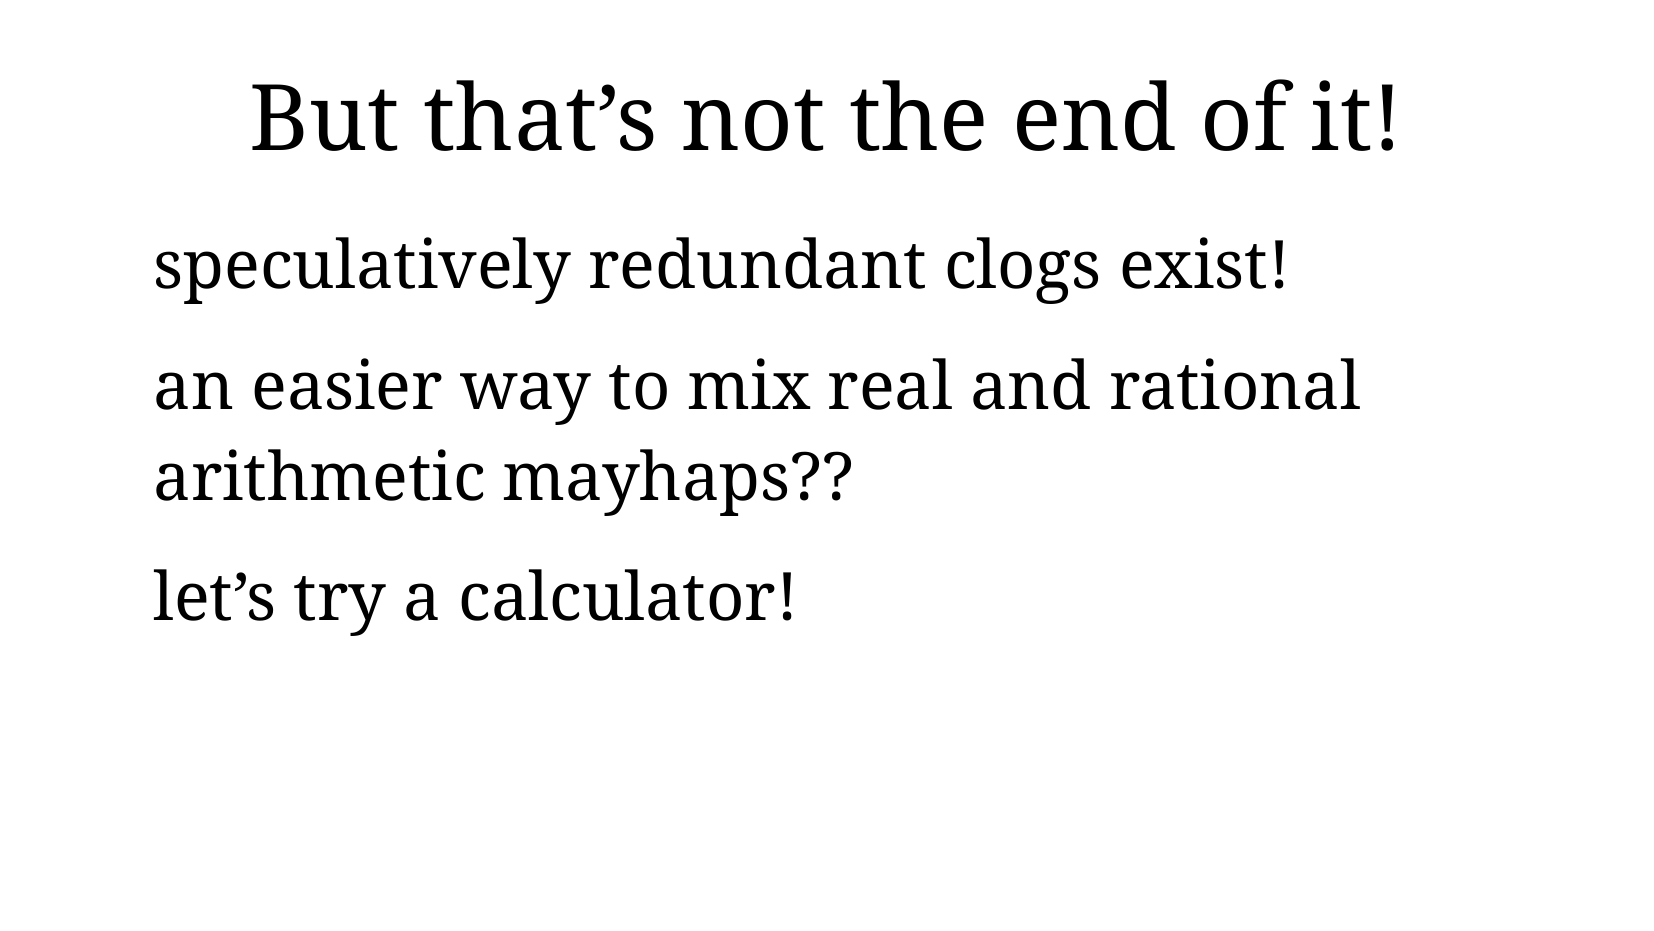

# But that’s not the end of it!
speculatively redundant clogs exist!
an easier way to mix real and rational arithmetic mayhaps??
let’s try a calculator!